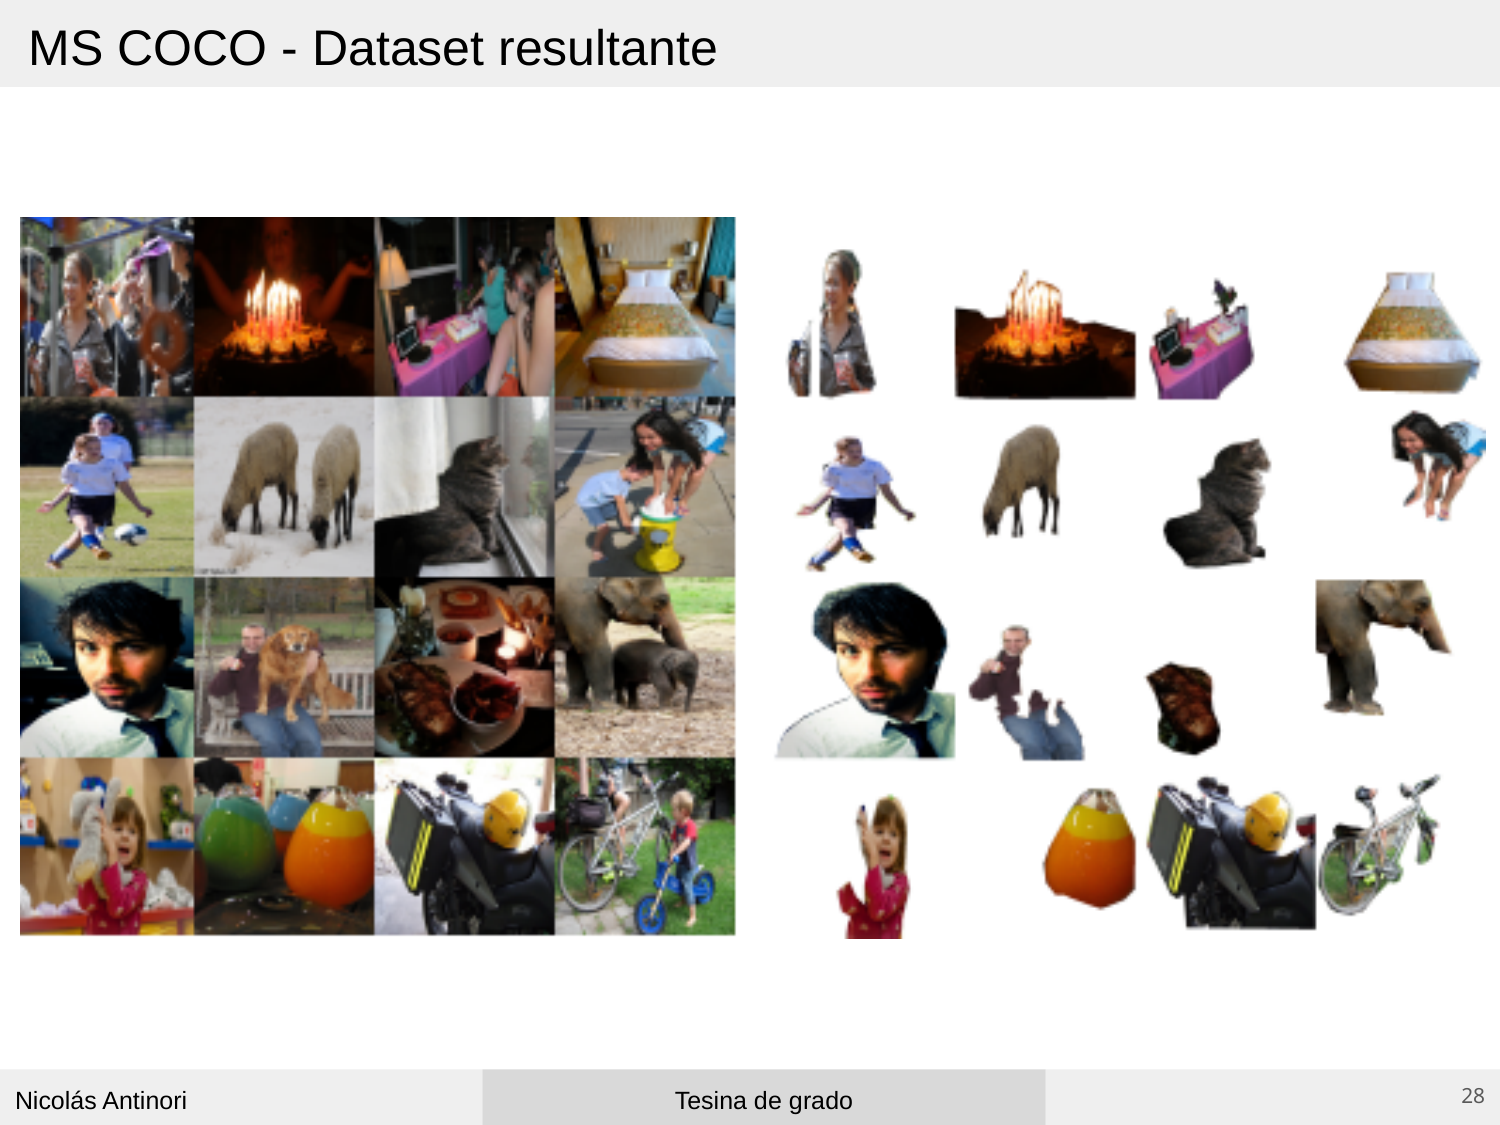

MS COCO - Dataset resultante
Nicolás Antinori
Tesina de grado